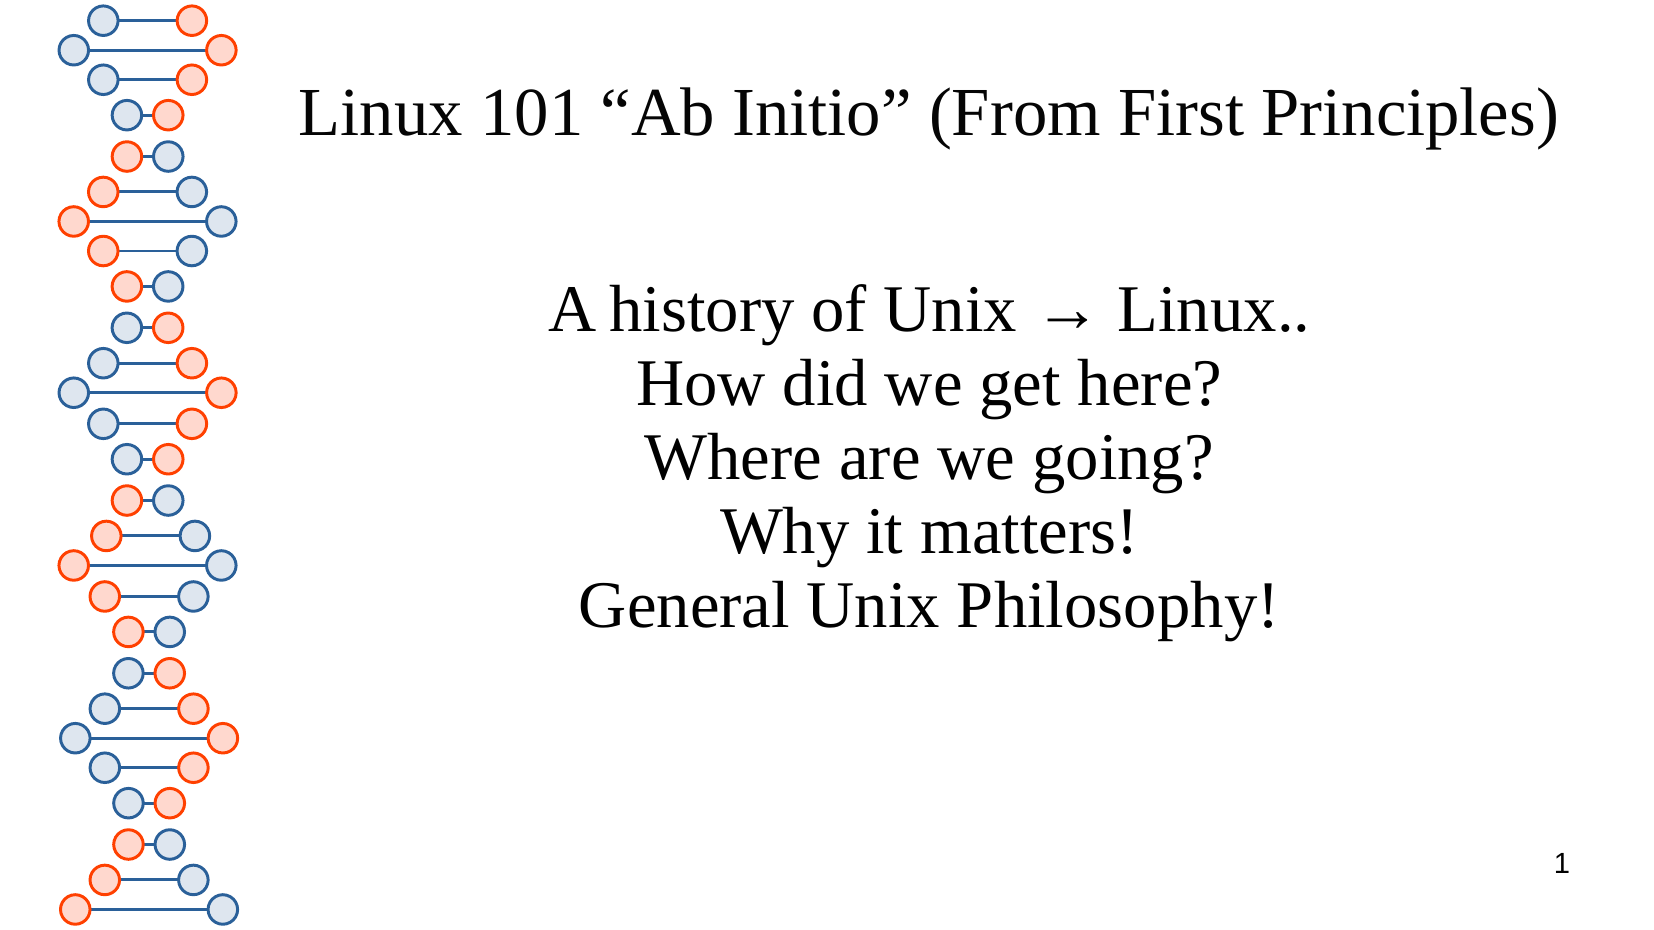

# Linux 101 “Ab Initio” (From First Principles)
A history of Unix → Linux..
How did we get here?
Where are we going?
Why it matters!
General Unix Philosophy!
1